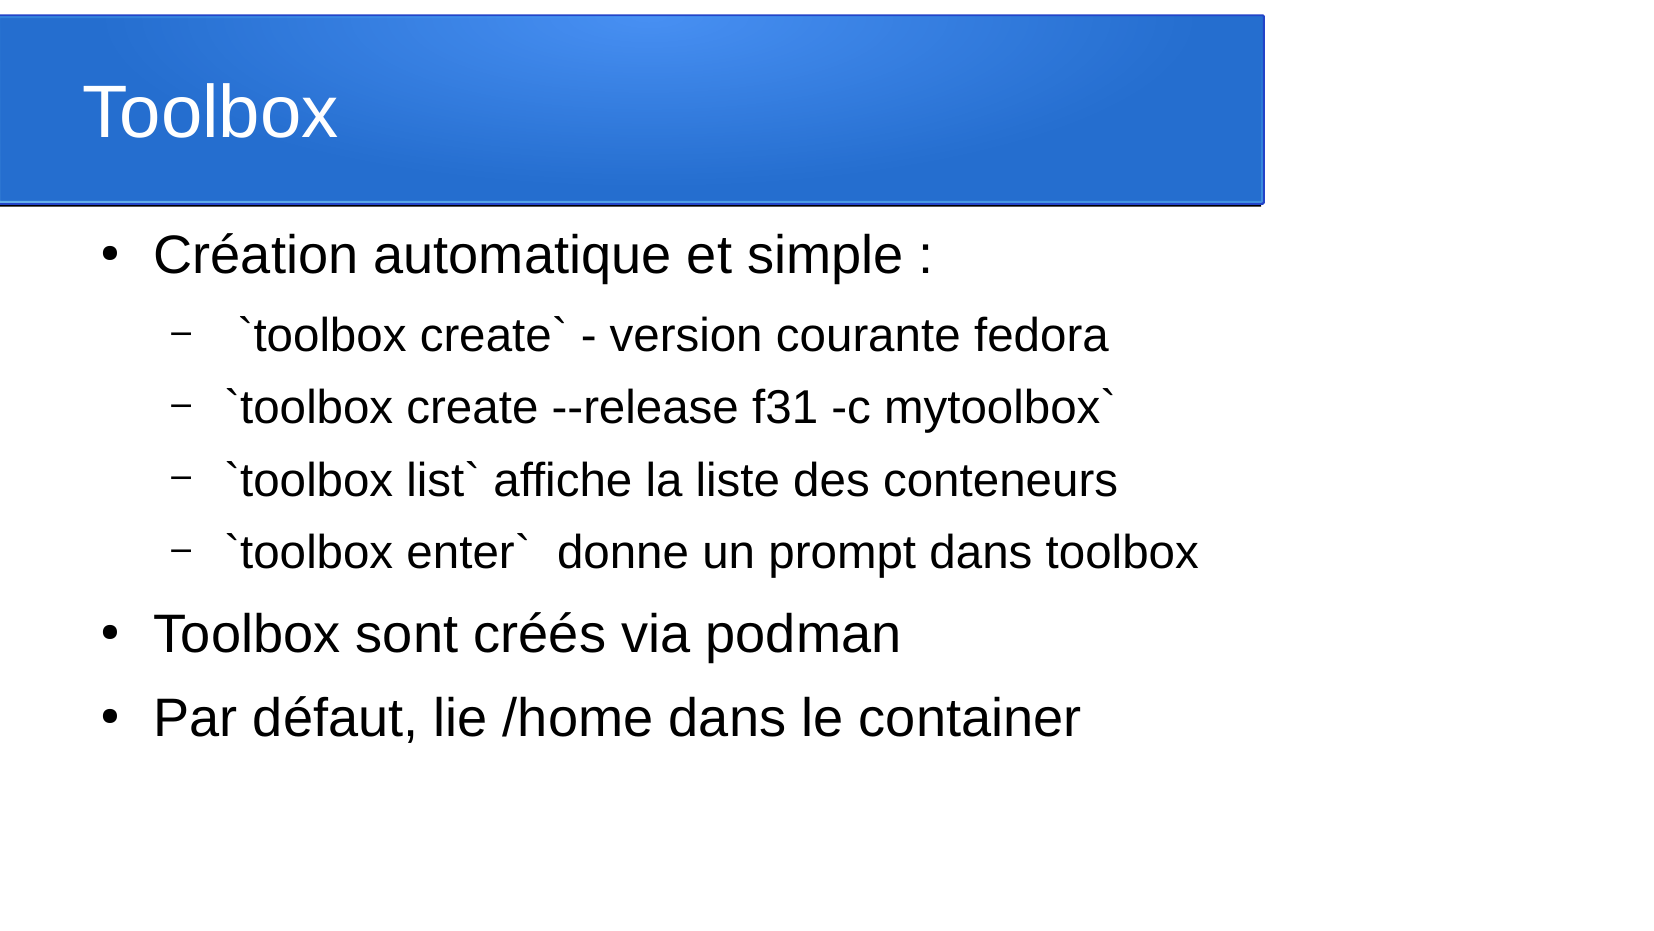

# Toolbox
Création automatique et simple :
 `toolbox create` - version courante fedora
`toolbox create --release f31 -c mytoolbox`
`toolbox list` affiche la liste des conteneurs
`toolbox enter` donne un prompt dans toolbox
Toolbox sont créés via podman
Par défaut, lie /home dans le container